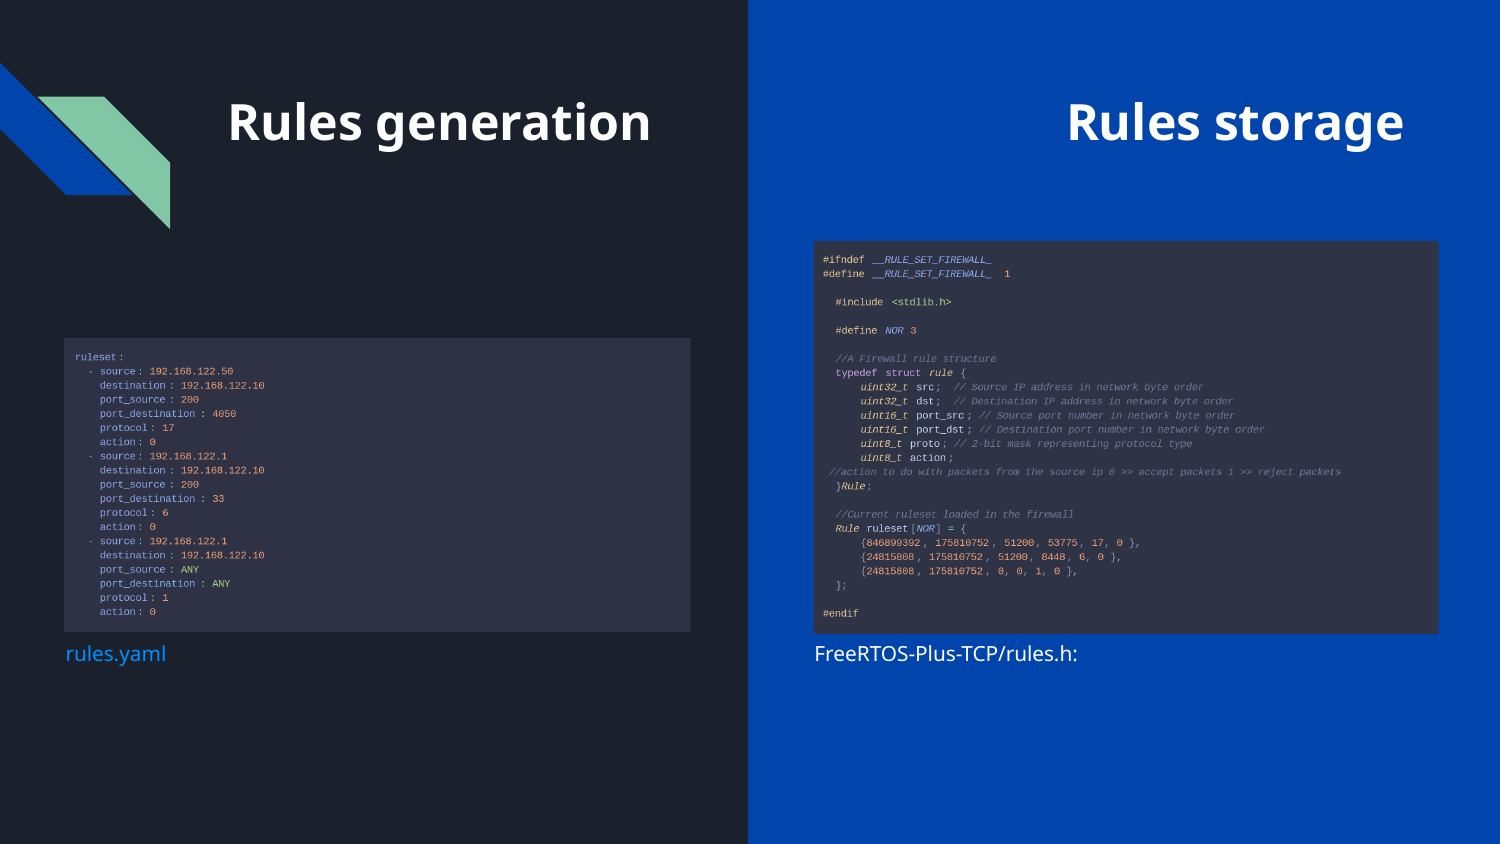

# Rules generation
Rules storage
FreeRTOS-Plus-TCP/rules.h:
rules.yaml